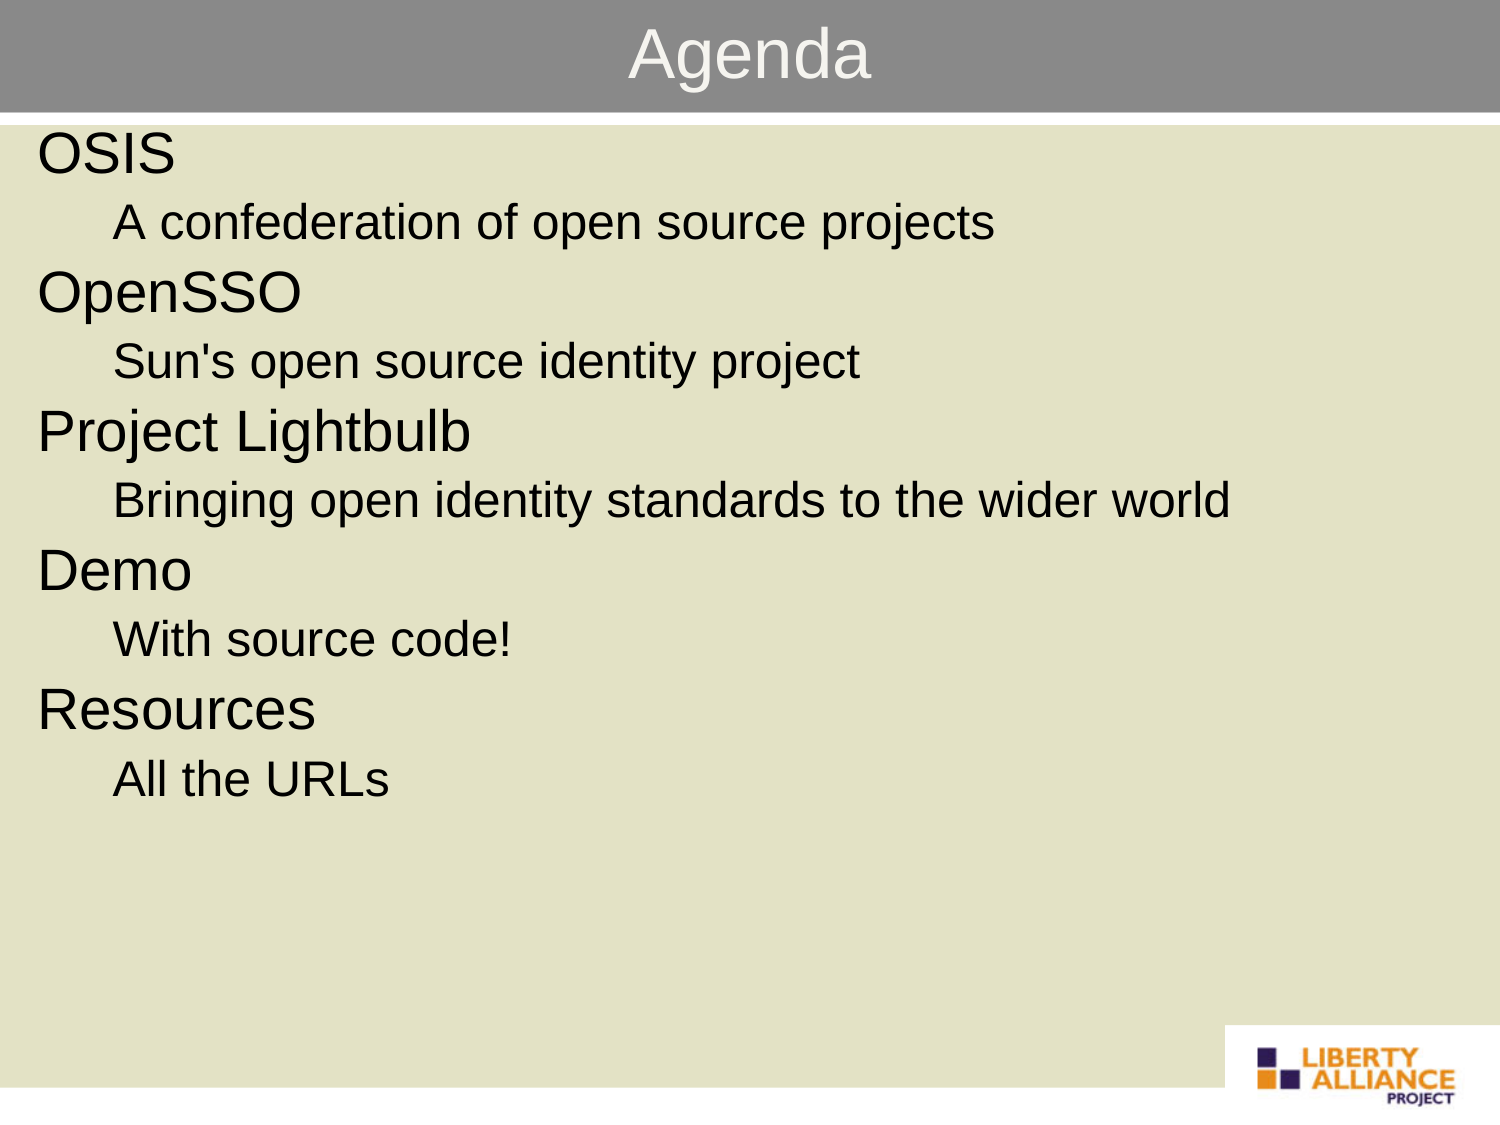

# Agenda
OSIS
A confederation of open source projects
OpenSSO
Sun's open source identity project
Project Lightbulb
Bringing open identity standards to the wider world
Demo
With source code!
Resources
All the URLs